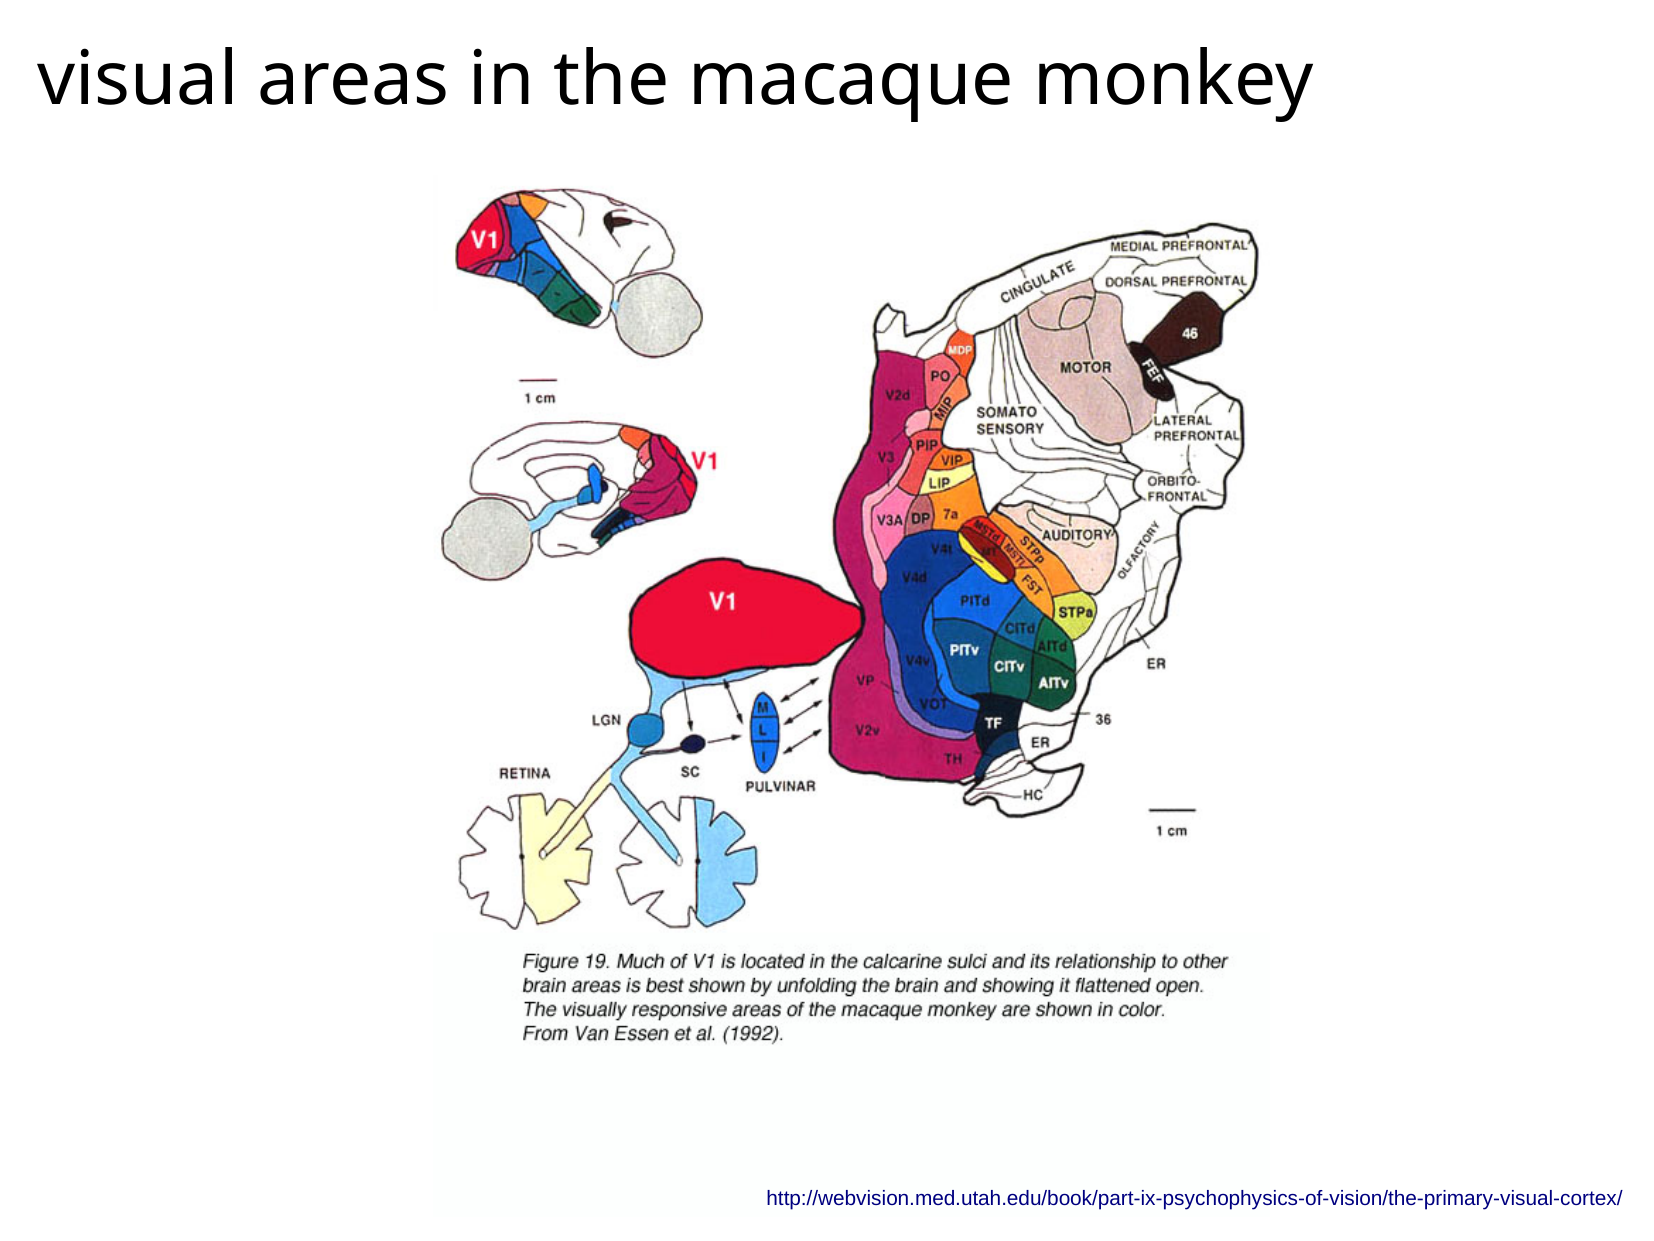

# visual areas in the macaque monkey
http://webvision.med.utah.edu/book/part-ix-psychophysics-of-vision/the-primary-visual-cortex/